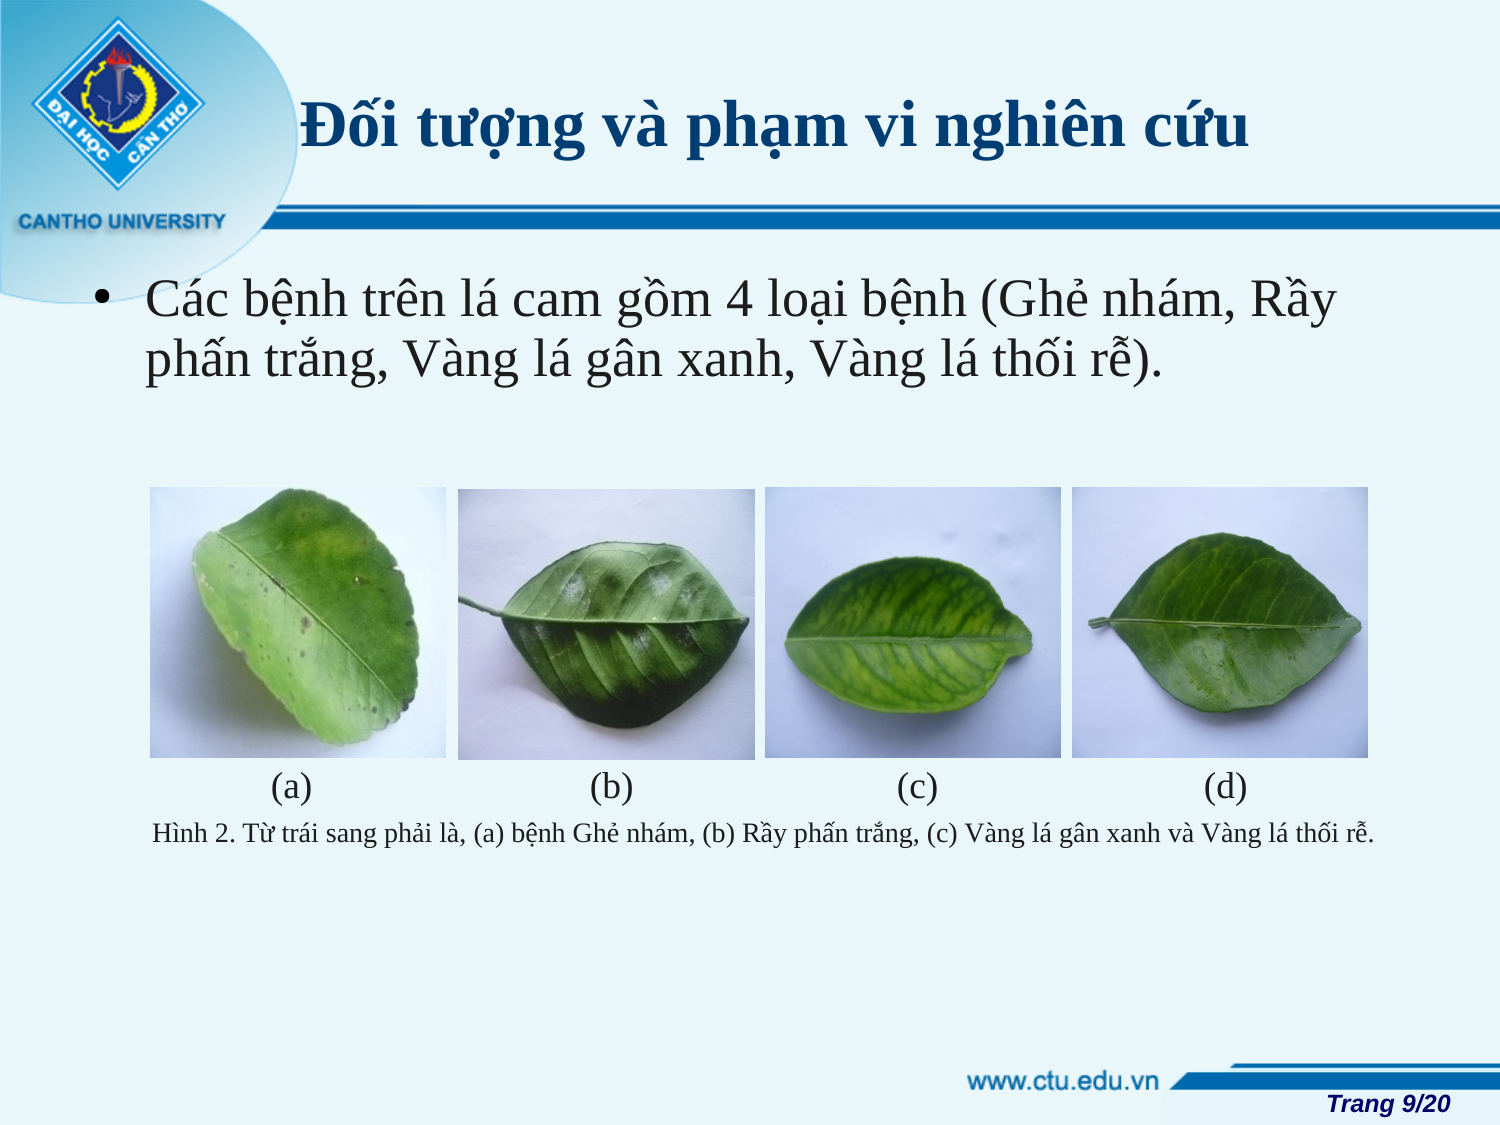

# Đối tượng và phạm vi nghiên cứu
Các bệnh trên lá cam gồm 4 loại bệnh (Ghẻ nhám, Rầy phấn trắng, Vàng lá gân xanh, Vàng lá thối rễ).
(a)
(b)
(c)
(d)
Hình 2. Từ trái sang phải là, (a) bệnh Ghẻ nhám, (b) Rầy phấn trắng, (c) Vàng lá gân xanh và Vàng lá thối rễ.
Trang 9/20